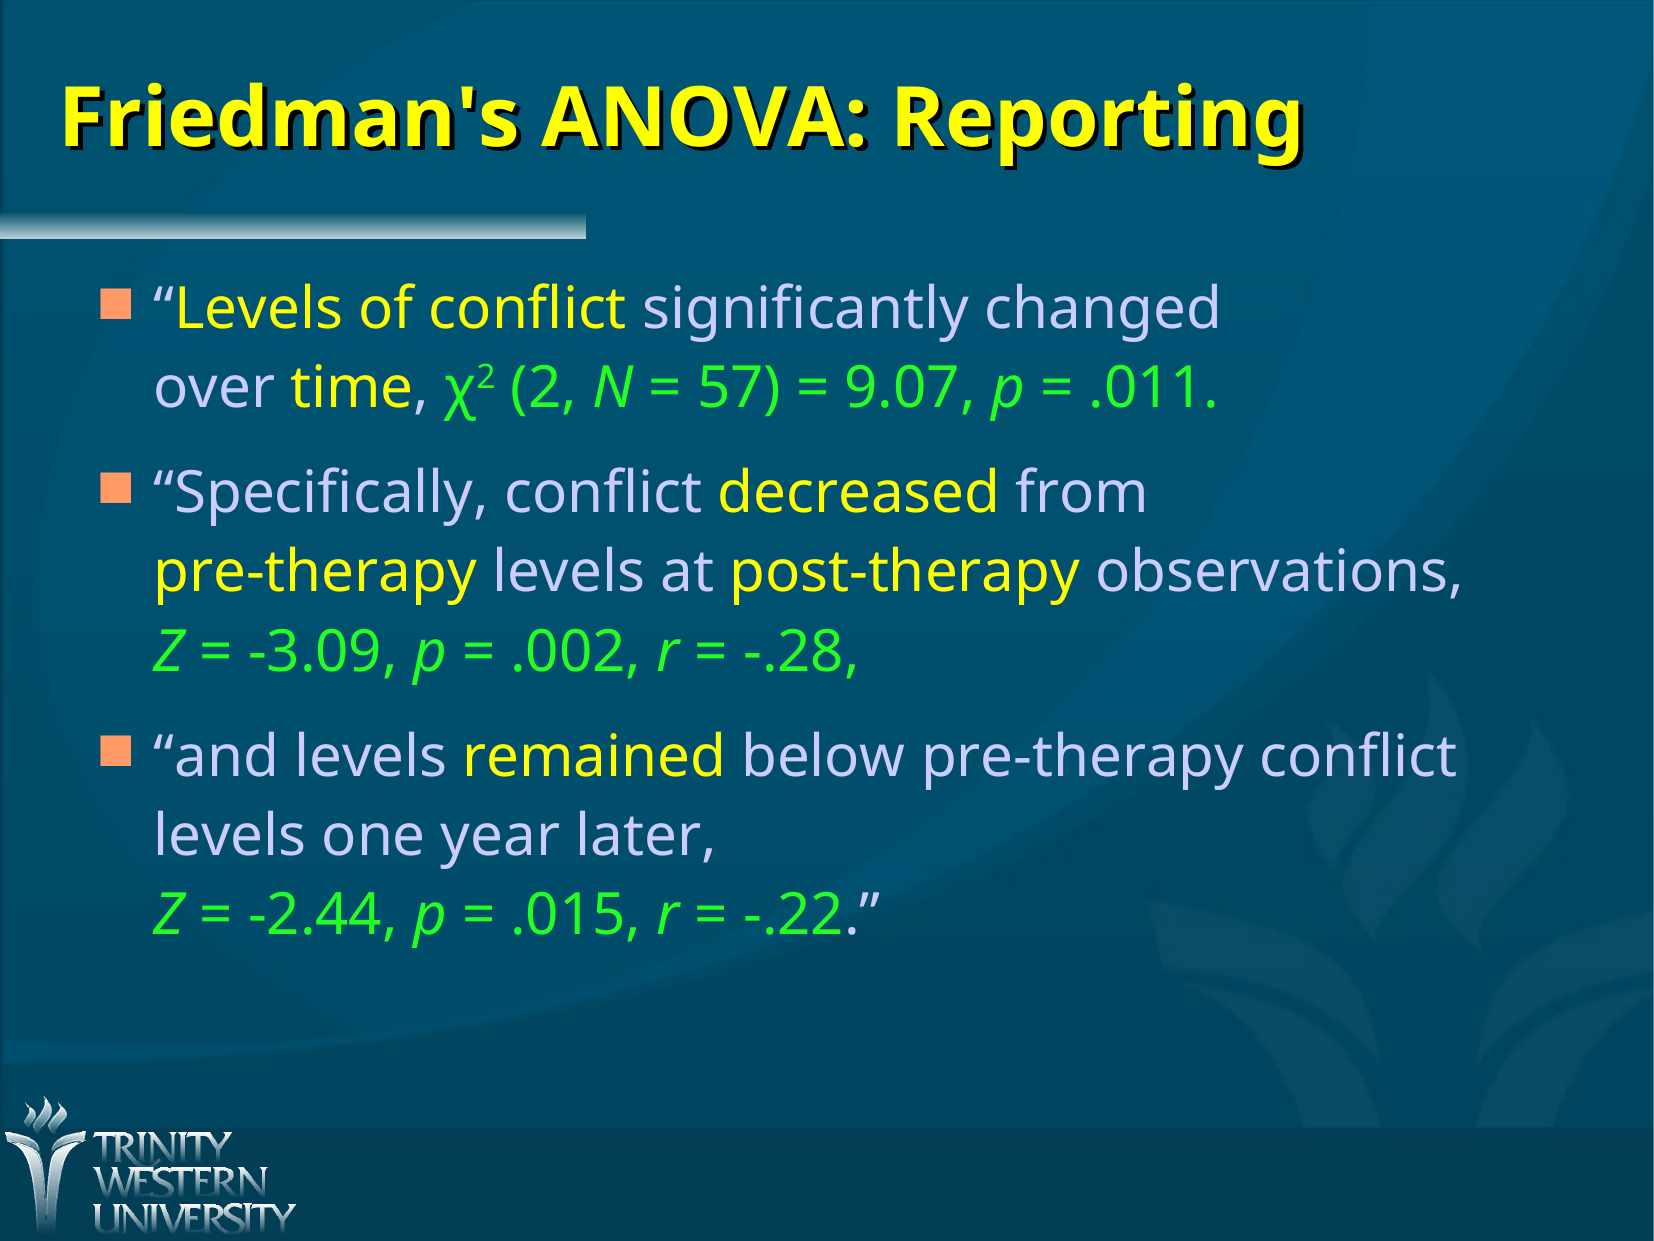

# Friedman's ANOVA: Reporting
“Levels of conflict significantly changed
over time, χ2 (2, N = 57) = 9.07, p = .011.
“Specifically, conflict decreased from
pre-therapy levels at post-therapy observations,
Z = -3.09, p = .002, r = -.28,
“and levels remained below pre-therapy conflict levels one year later,
Z = -2.44, p = .015, r = -.22.”